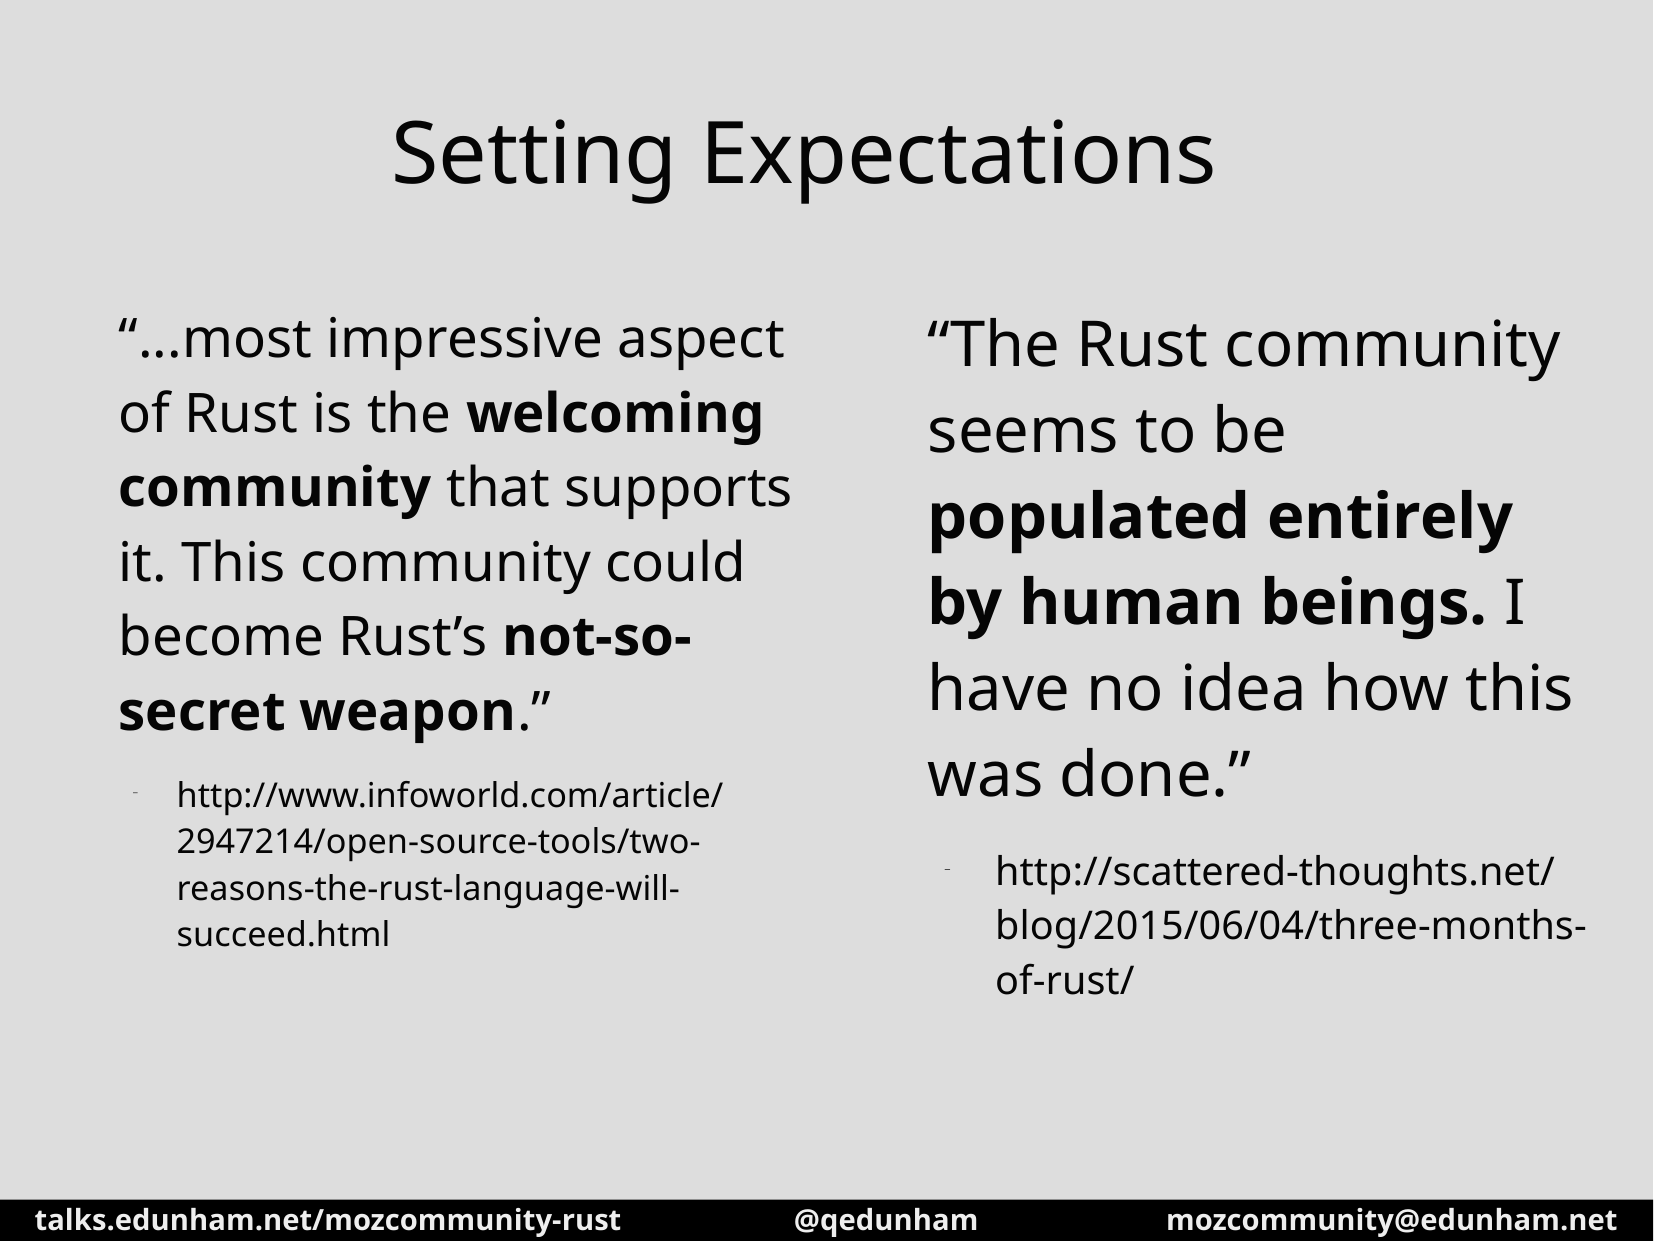

# Setting Expectations
“...most impressive aspect of Rust is the welcoming community that supports it. This community could become Rust’s not-so-secret weapon.”
http://www.infoworld.com/article/2947214/open-source-tools/two-reasons-the-rust-language-will-succeed.html
“The Rust community seems to be populated entirely by human beings. I have no idea how this was done.”
http://scattered-thoughts.net/blog/2015/06/04/three-months-of-rust/